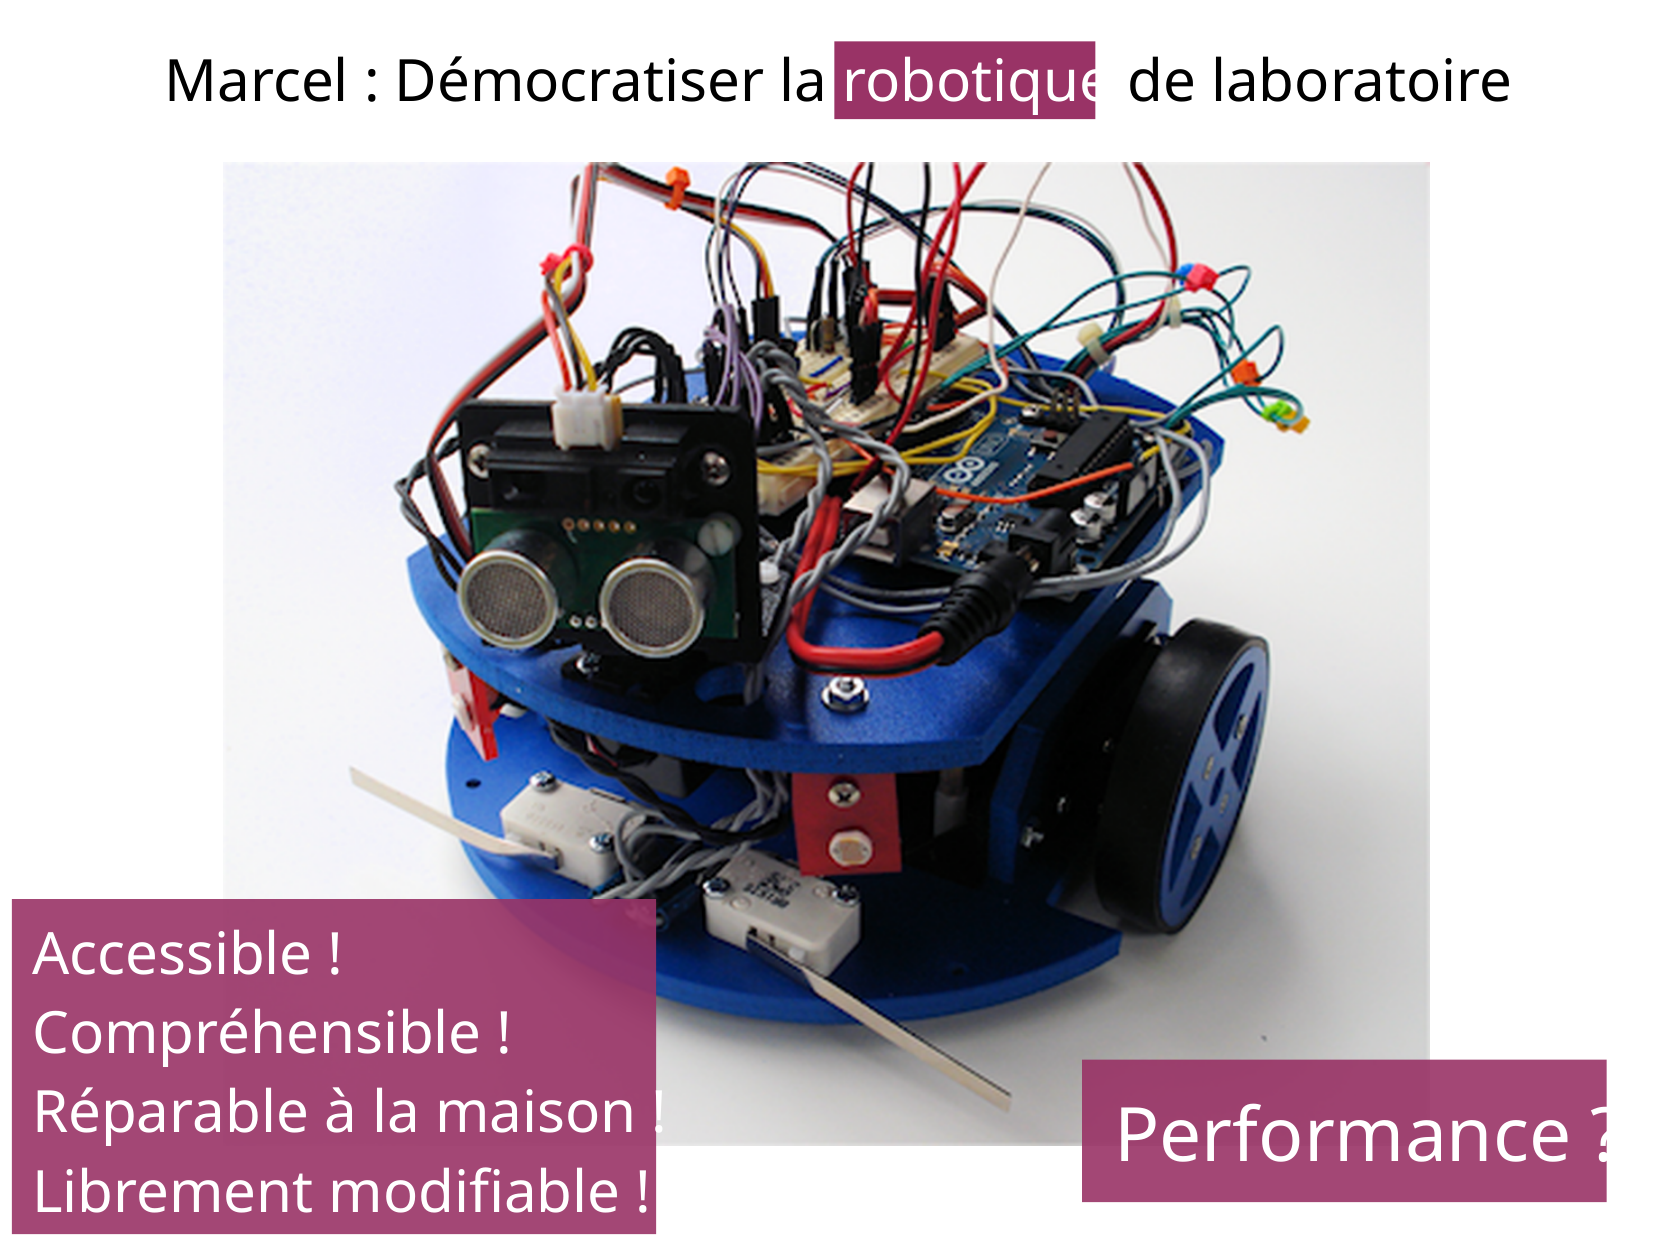

# Marcel : Démocratiser la robotique de laboratoire
Accessible !
Compréhensible !
Réparable à la maison !
Librement modifiable !
Performance ?